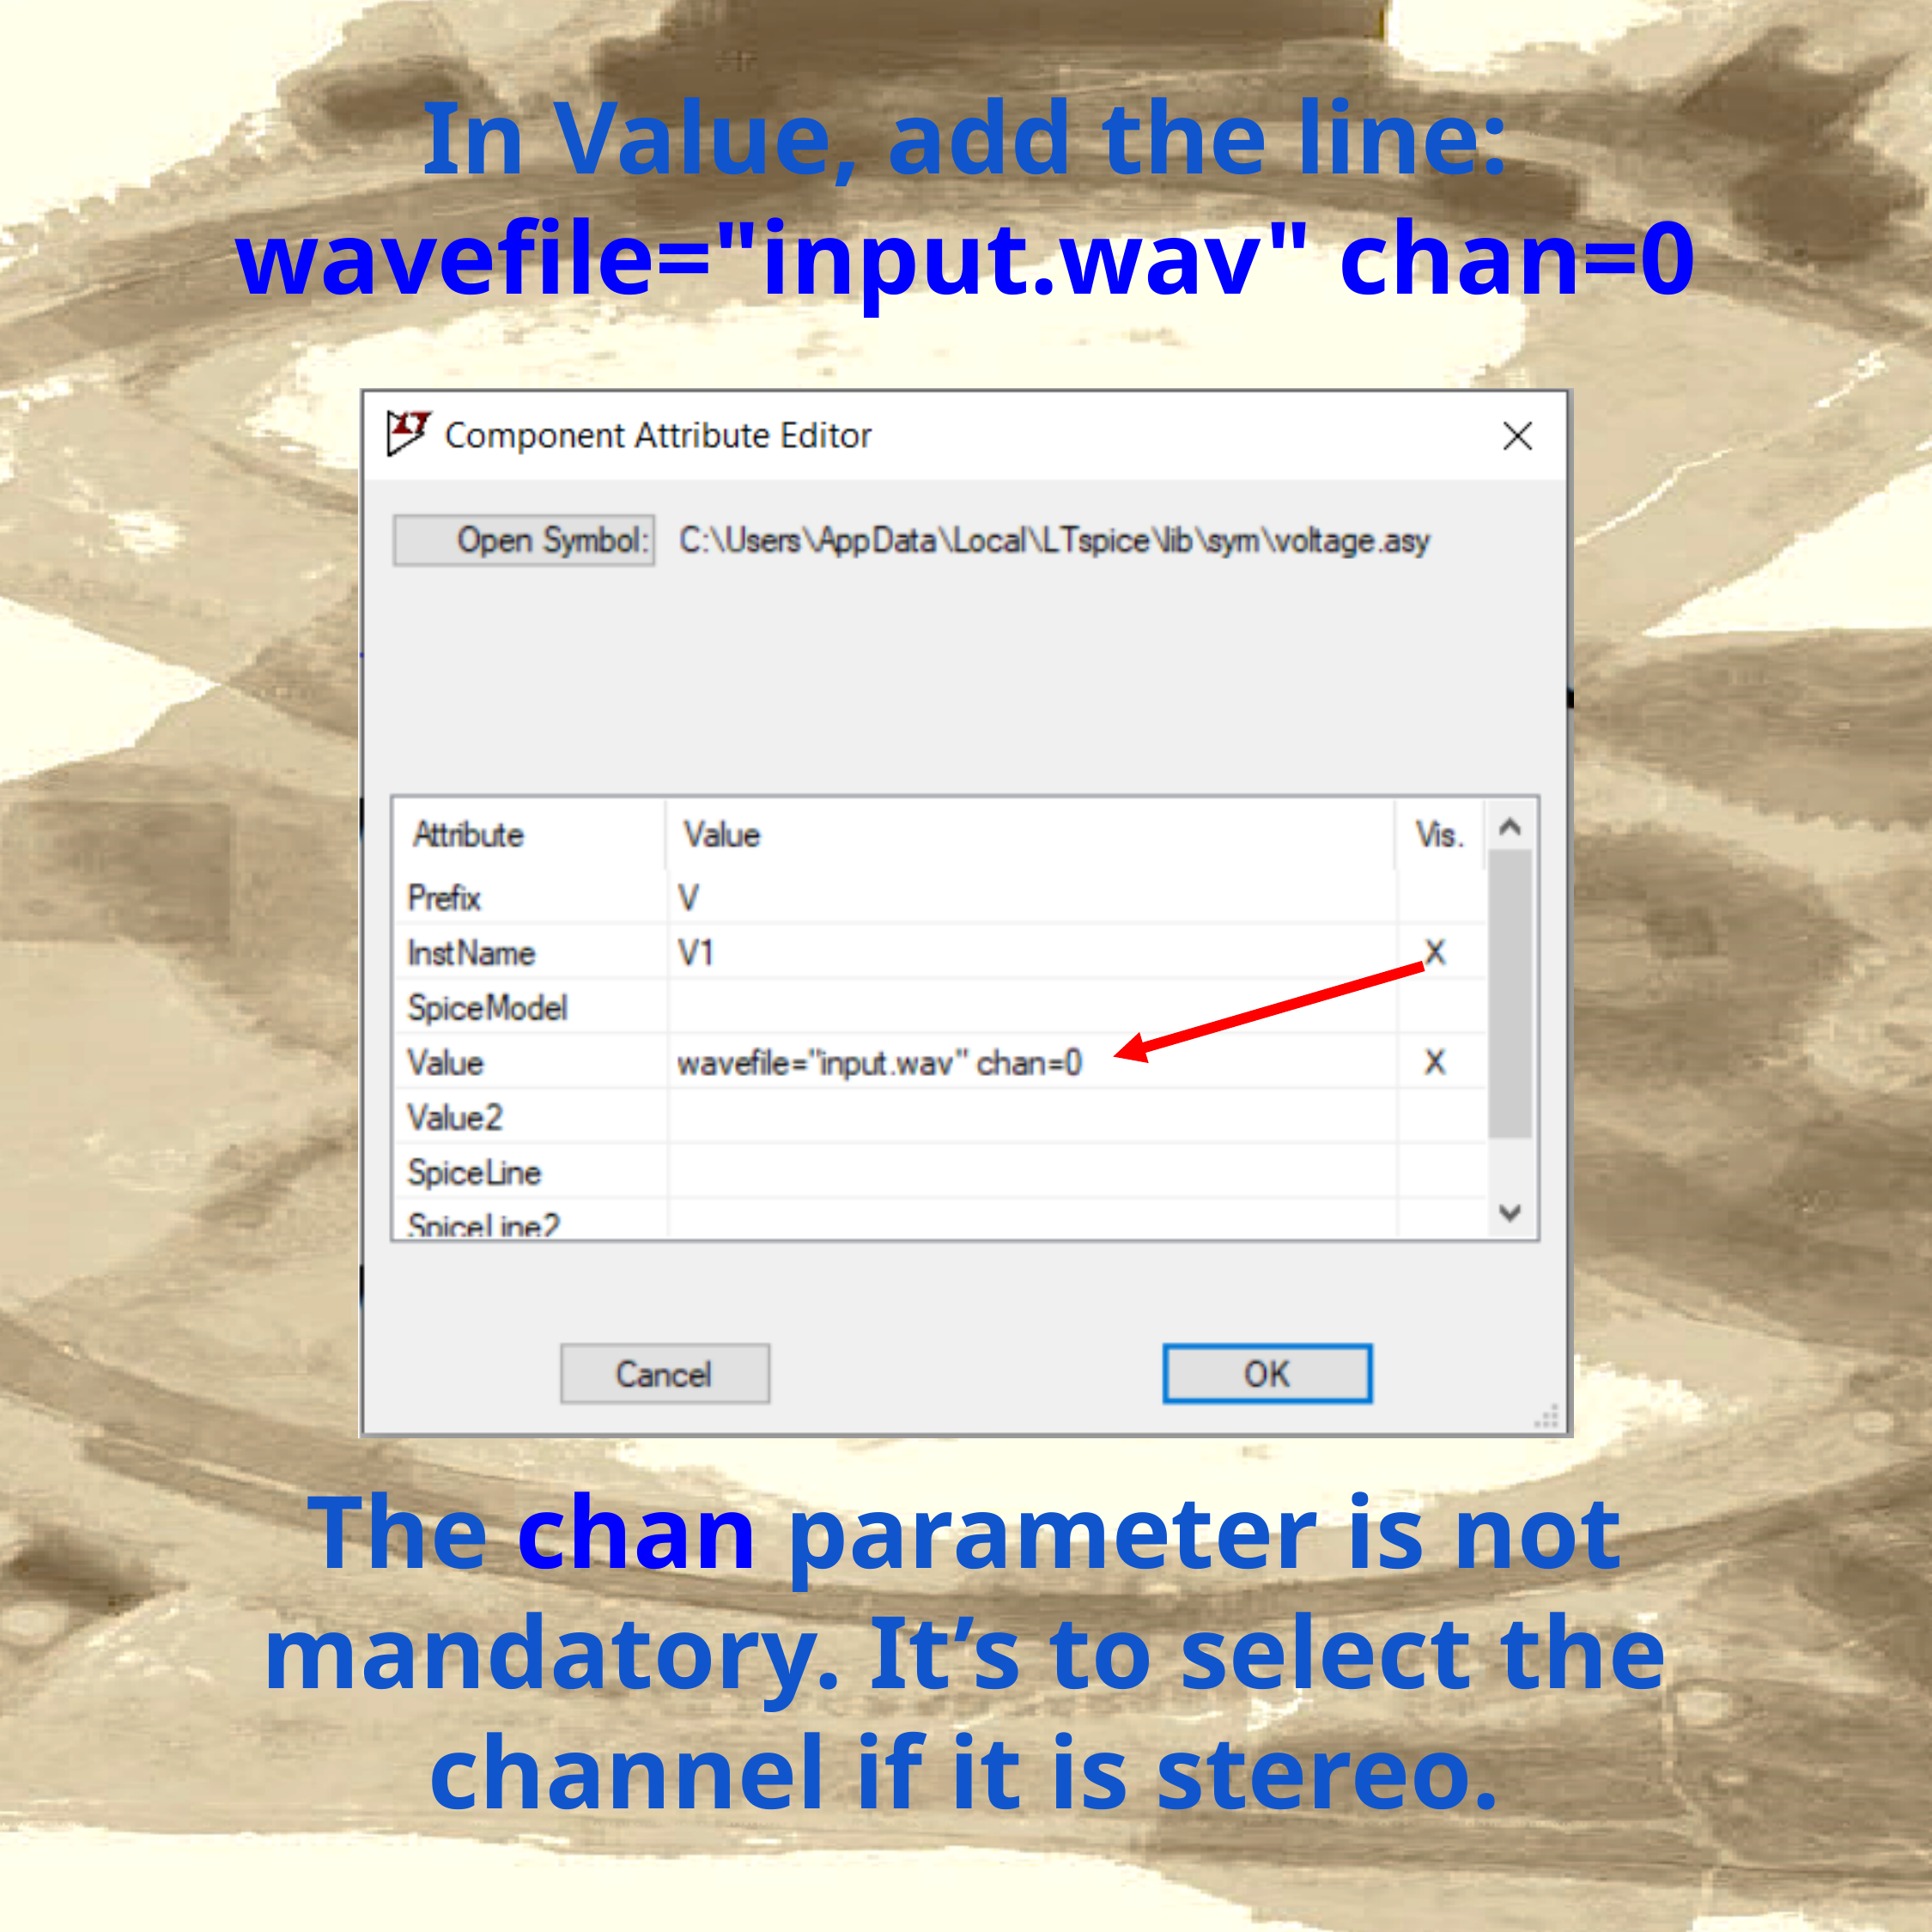

In Value, add the line:
wavefile="input.wav" chan=0
The chan parameter is not mandatory. It’s to select the channel if it is stereo.